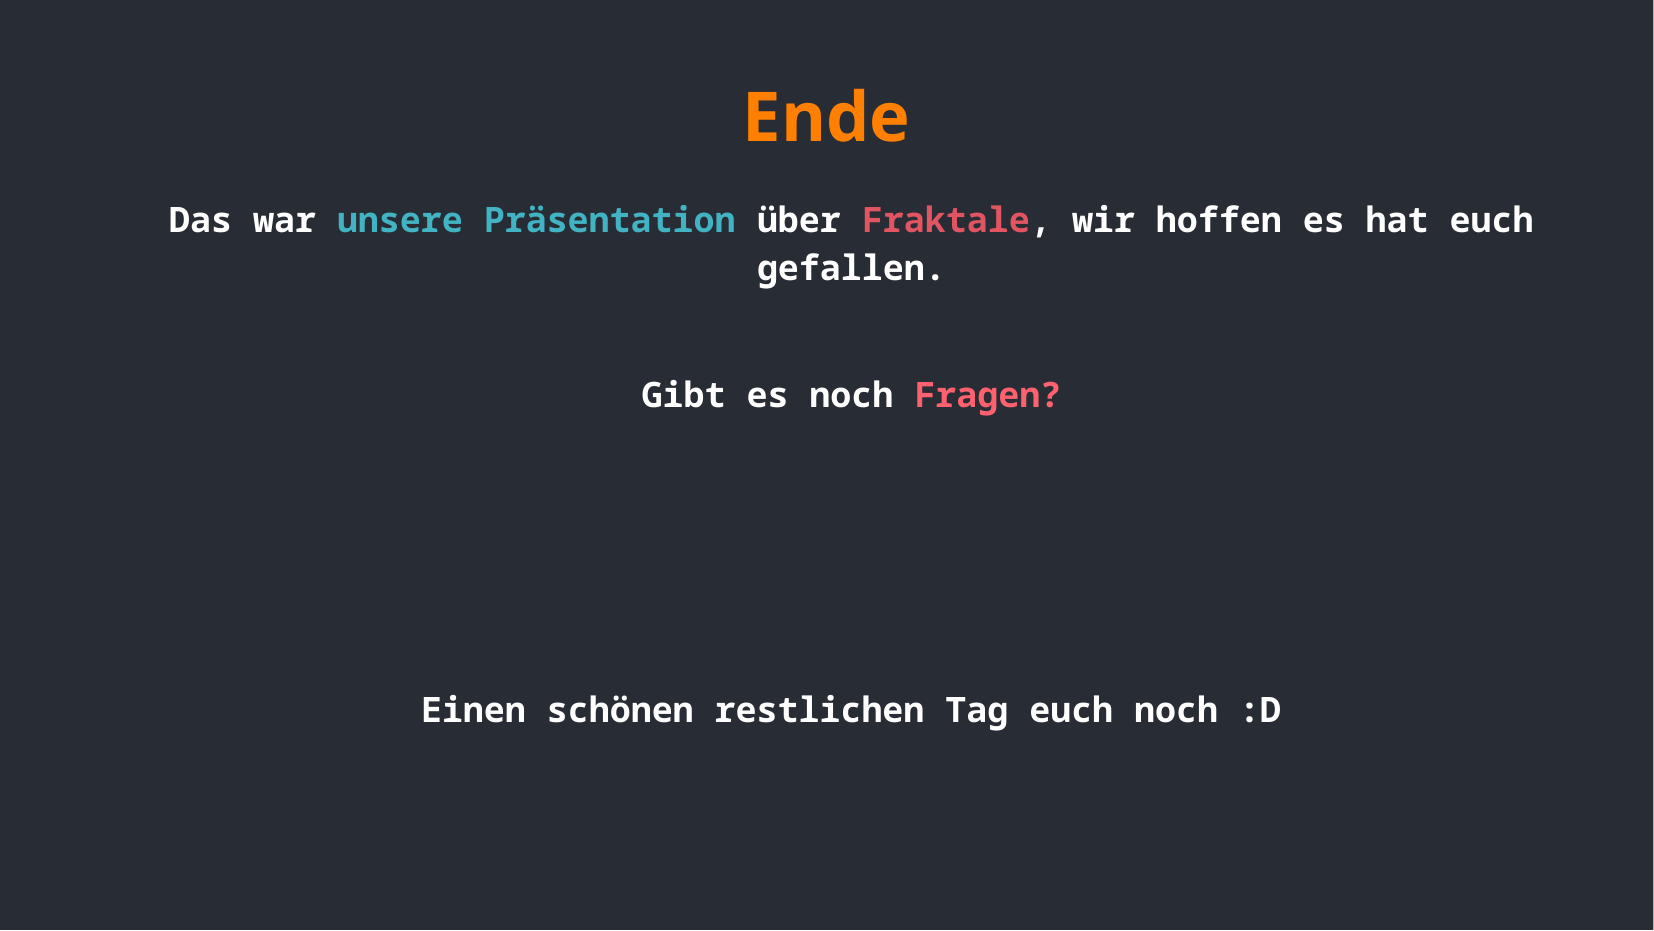

# Ende
Das war unsere Präsentation über Fraktale, wir hoffen es hat euch gefallen.
Gibt es noch Fragen?
Einen schönen restlichen Tag euch noch :D